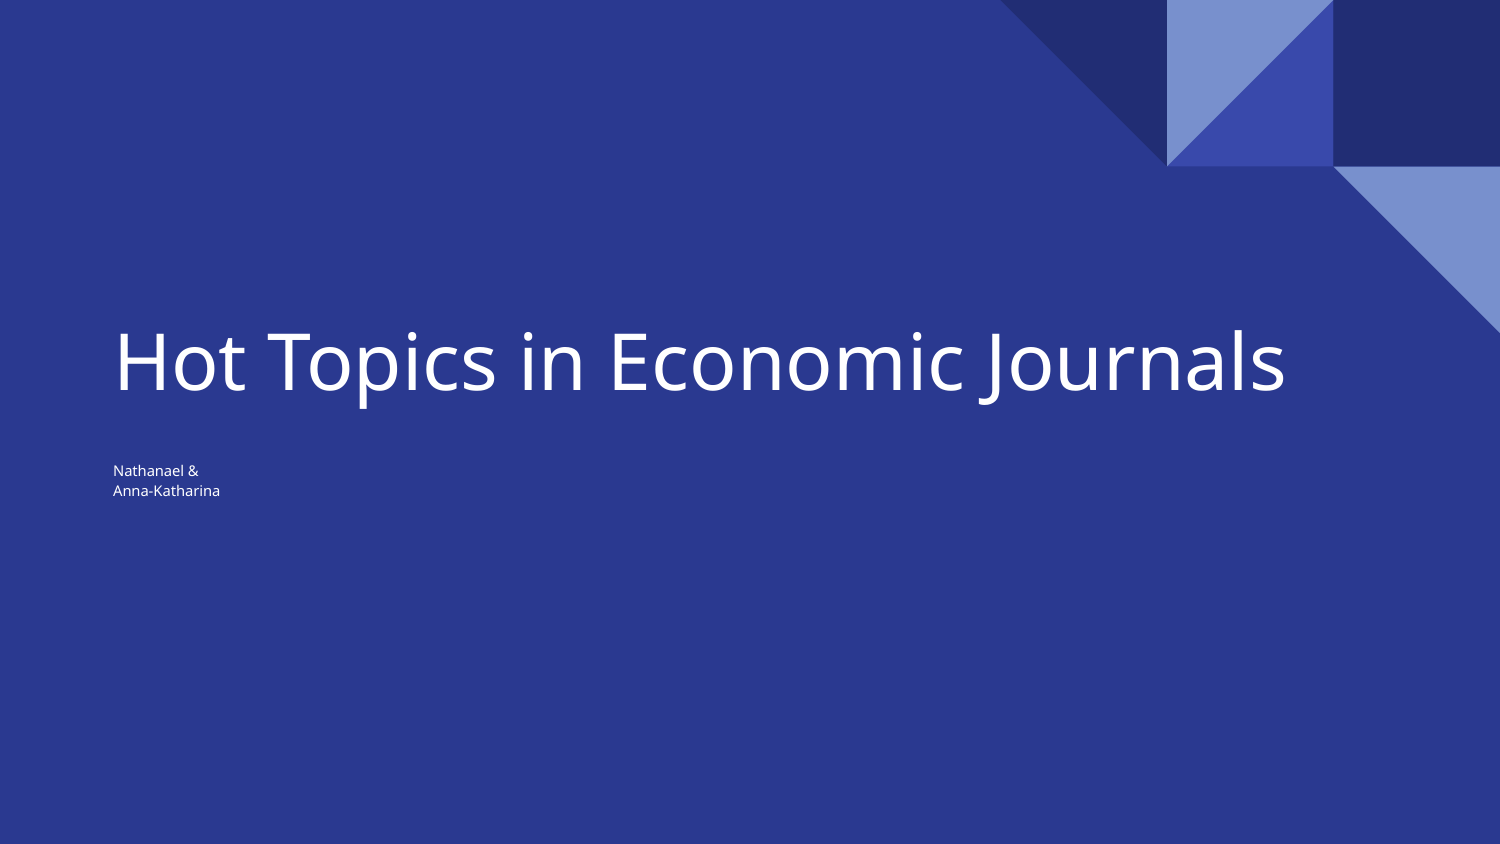

# Hot Topics in Economic Journals
Nathanael &
Anna-Katharina